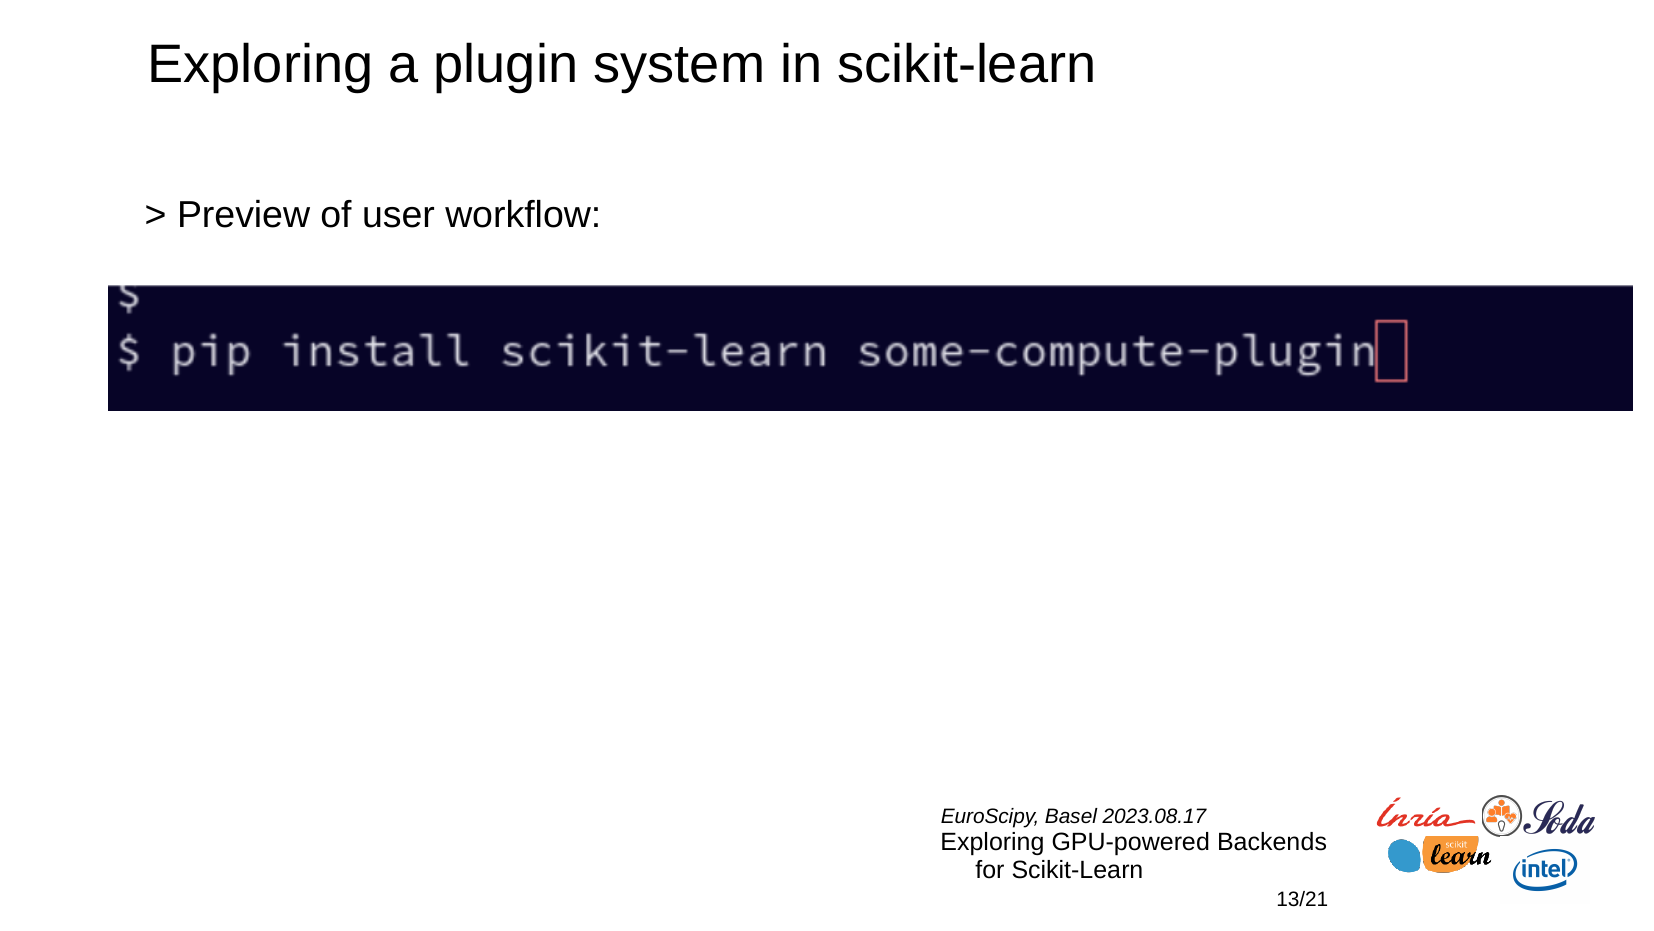

Exploring a plugin system in scikit-learn
> Preview of user workflow:
 EuroScipy, Basel 2023.08.17
 Exploring GPU-powered Backends
 for Scikit-Learn
 13/21